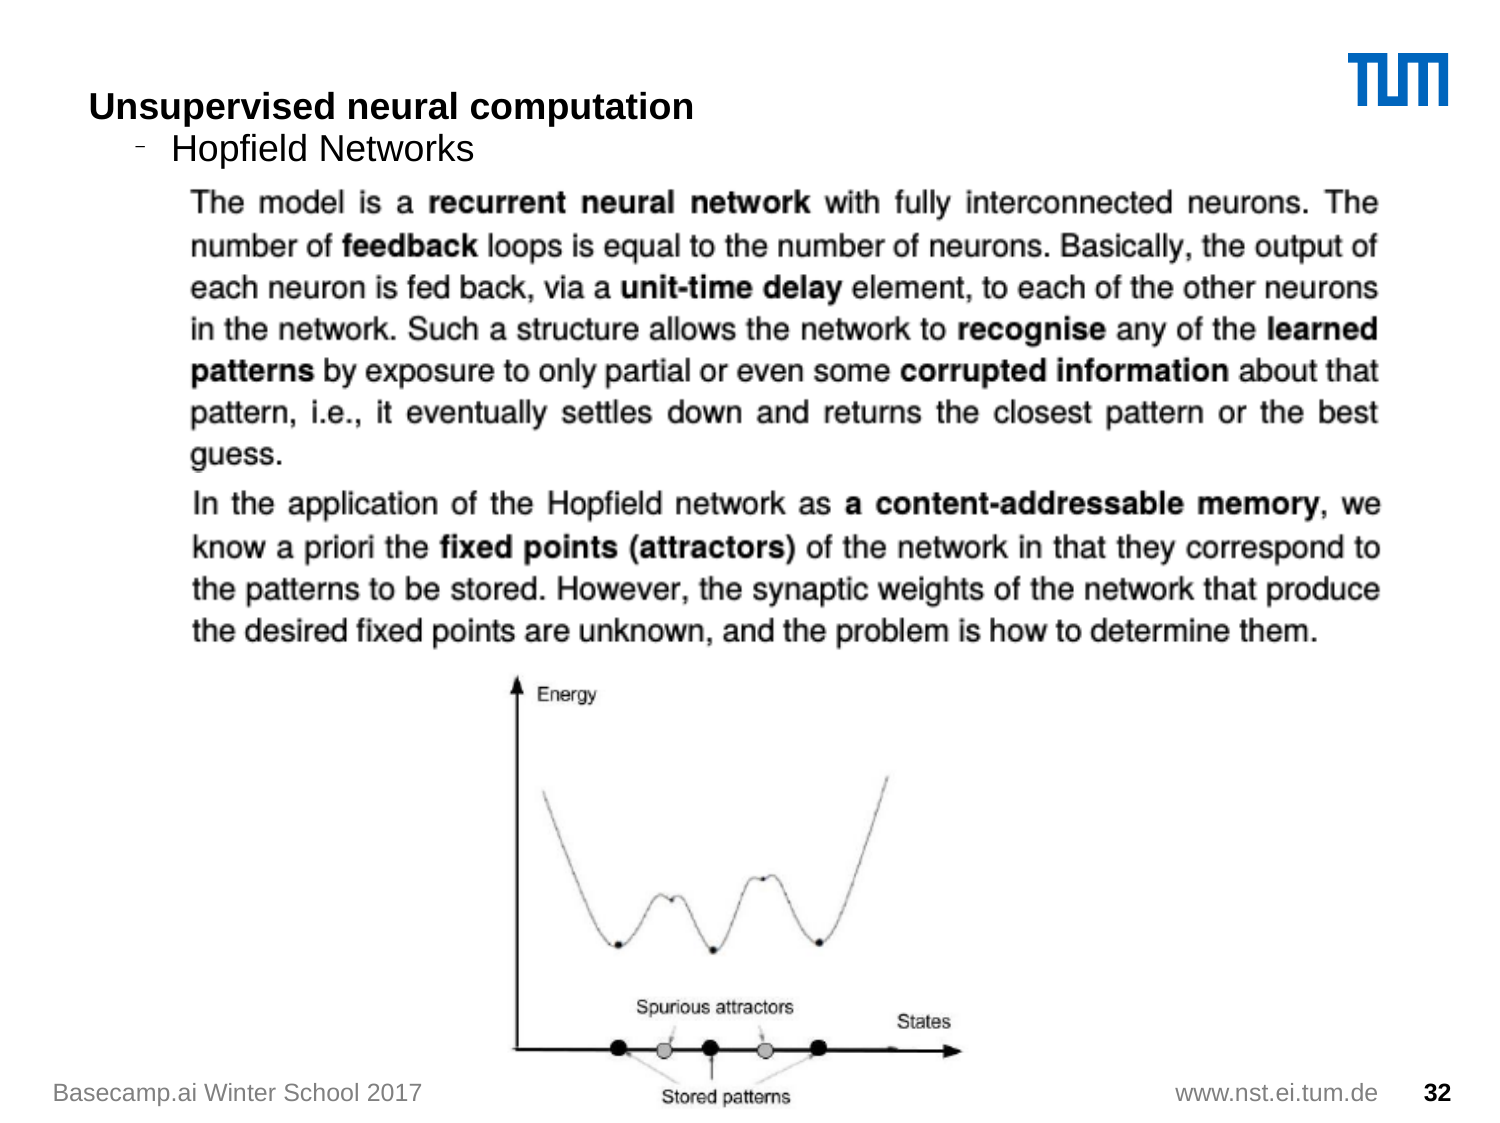

Unsupervised neural computation
Hopfield Networks
Basecamp.ai Winter School 2017
32